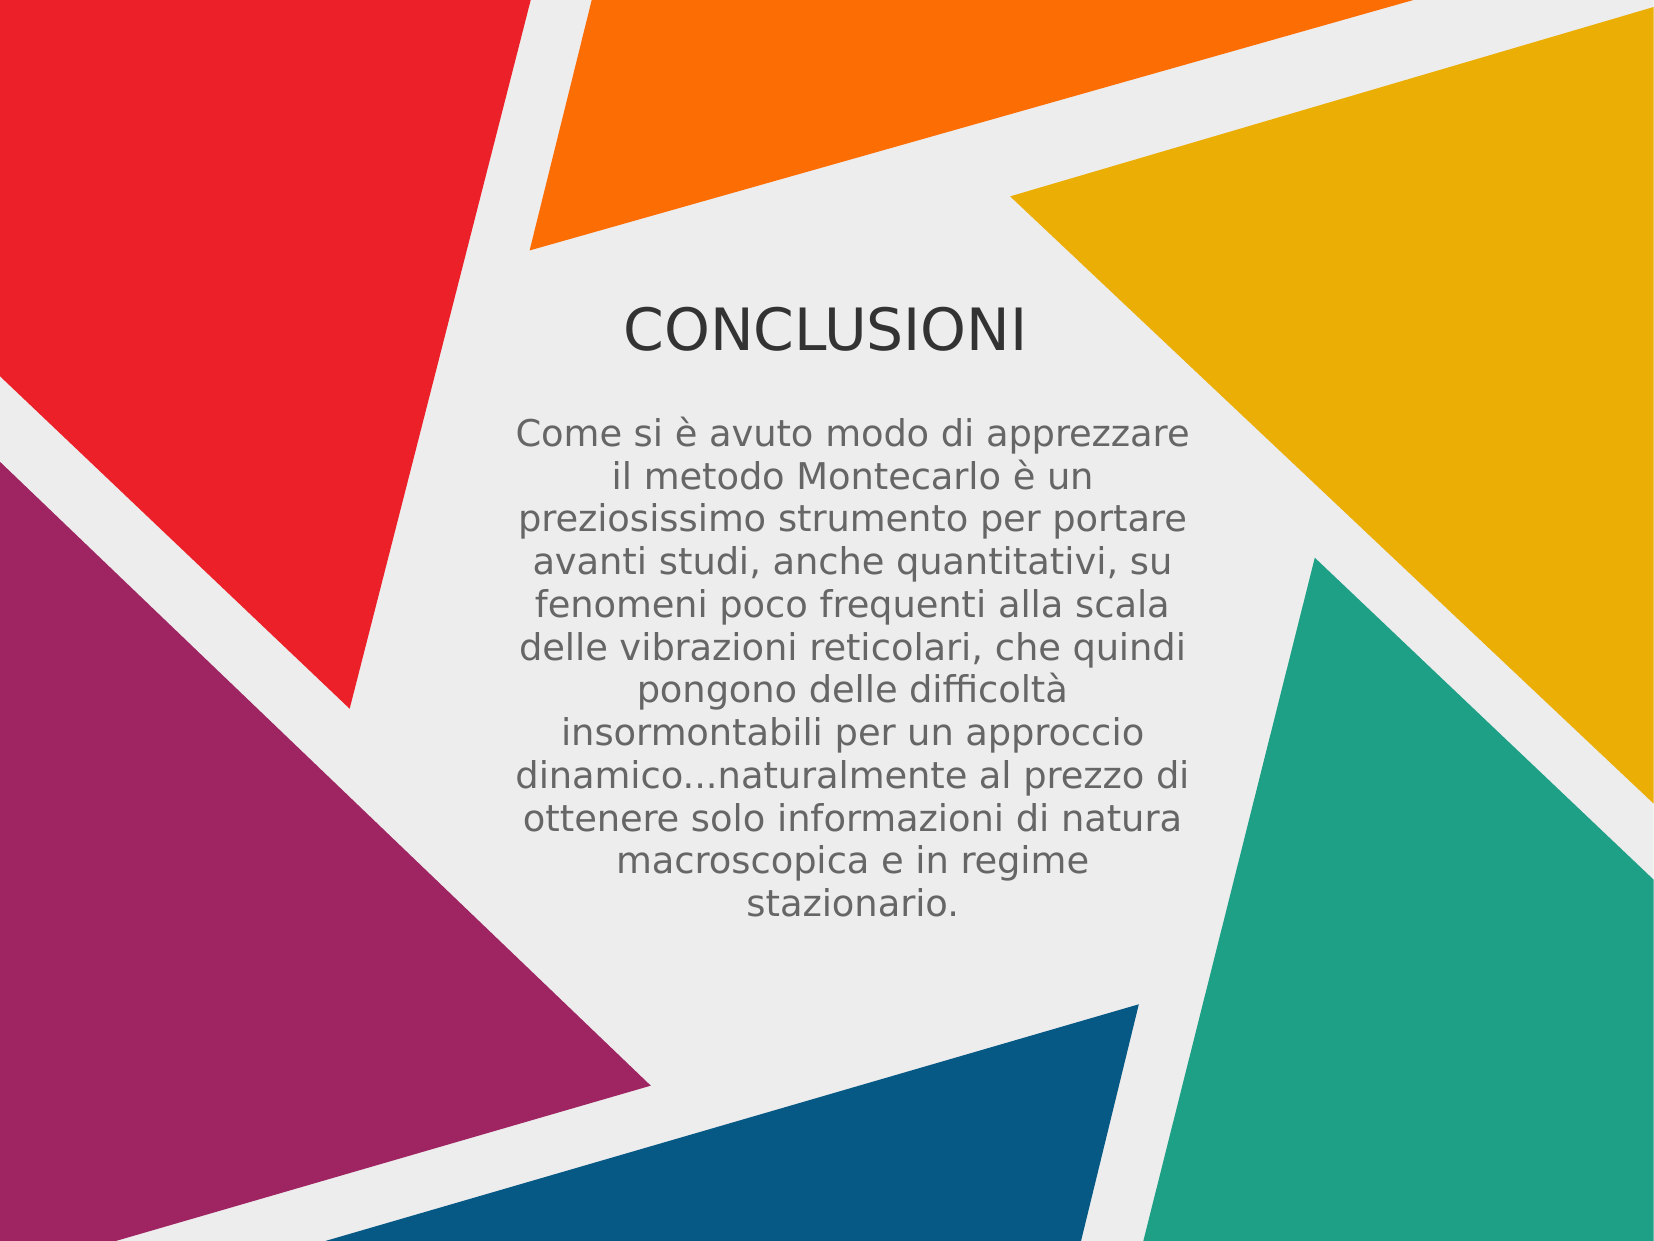

# CONCLUSIONI
Come si è avuto modo di apprezzare il metodo Montecarlo è un preziosissimo strumento per portare avanti studi, anche quantitativi, su fenomeni poco frequenti alla scala delle vibrazioni reticolari, che quindi pongono delle difficoltà insormontabili per un approccio dinamico...naturalmente al prezzo di ottenere solo informazioni di natura macroscopica e in regime stazionario.